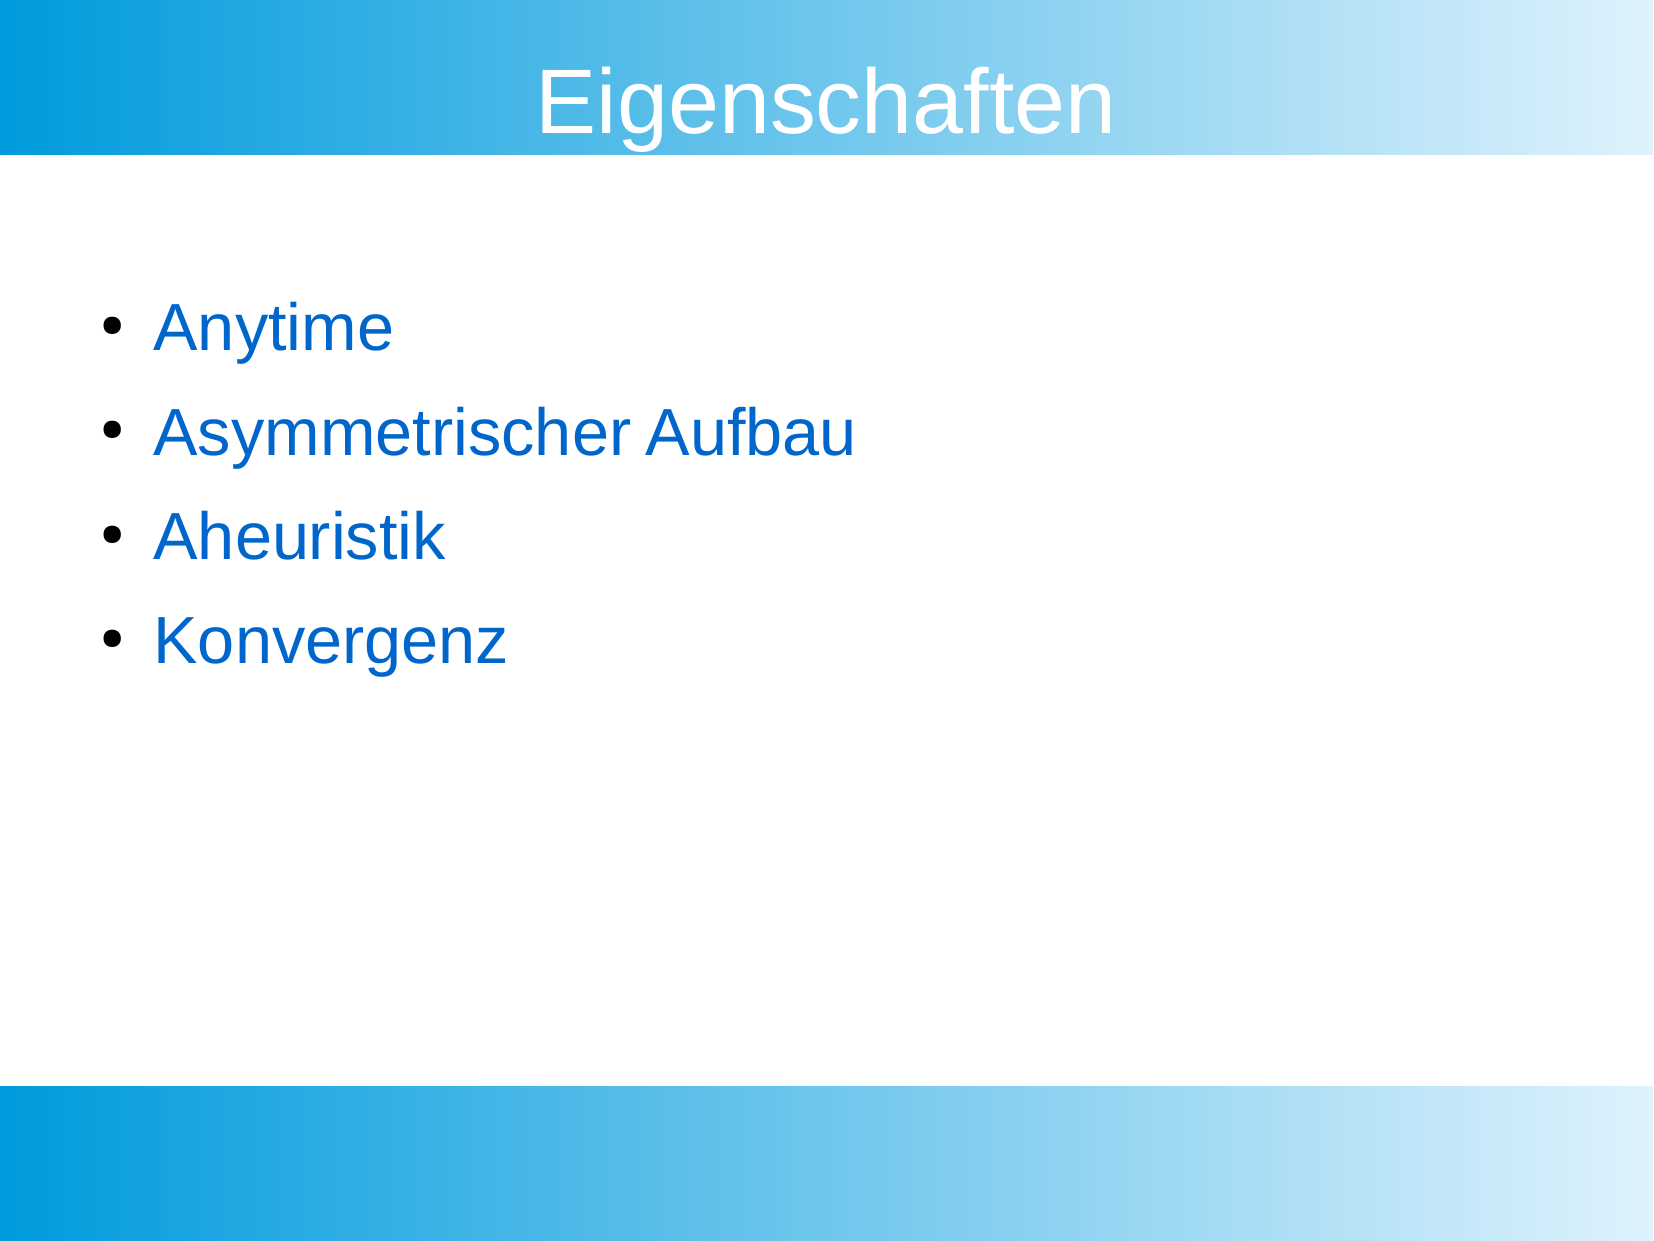

# Eigenschaften
Anytime
Asymmetrischer Aufbau
Aheuristik
Konvergenz